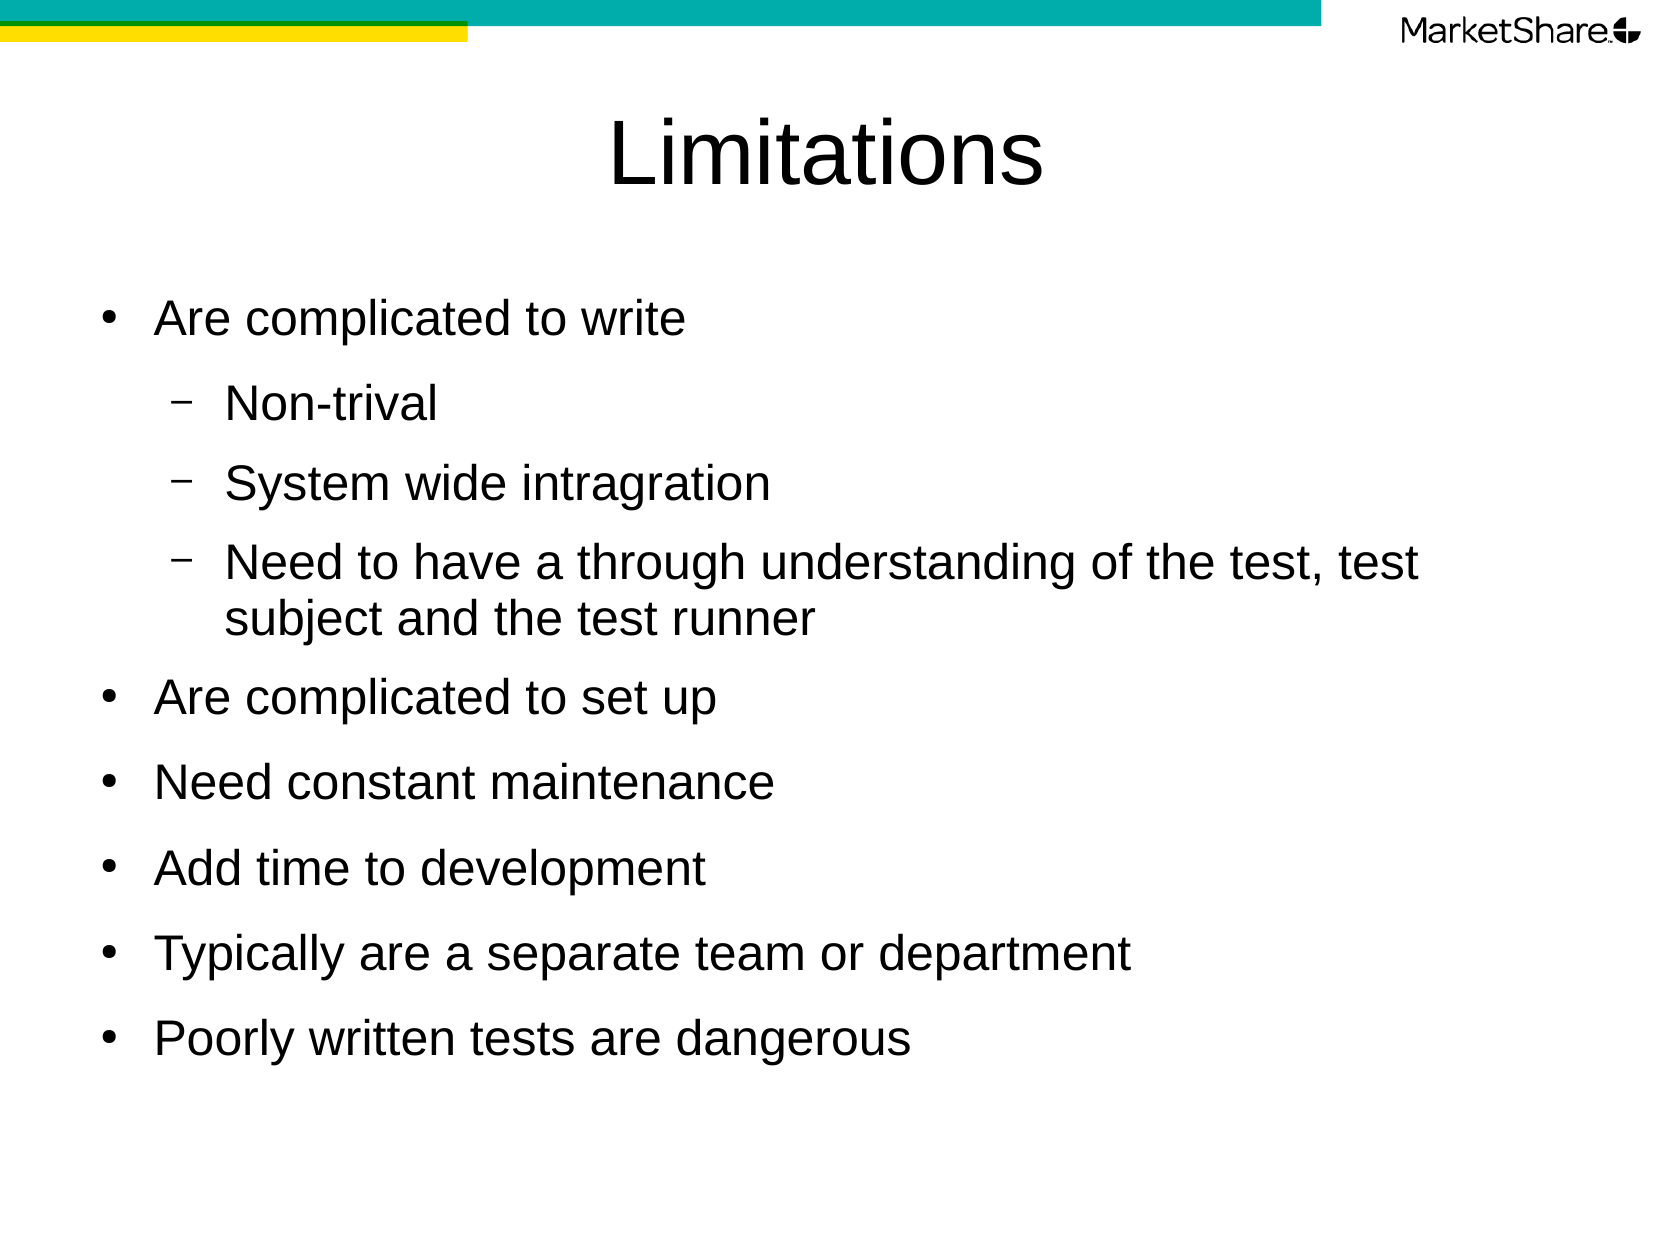

# Limitations
Are complicated to write
Non-trival
System wide intragration
Need to have a through understanding of the test, test subject and the test runner
Are complicated to set up
Need constant maintenance
Add time to development
Typically are a separate team or department
Poorly written tests are dangerous